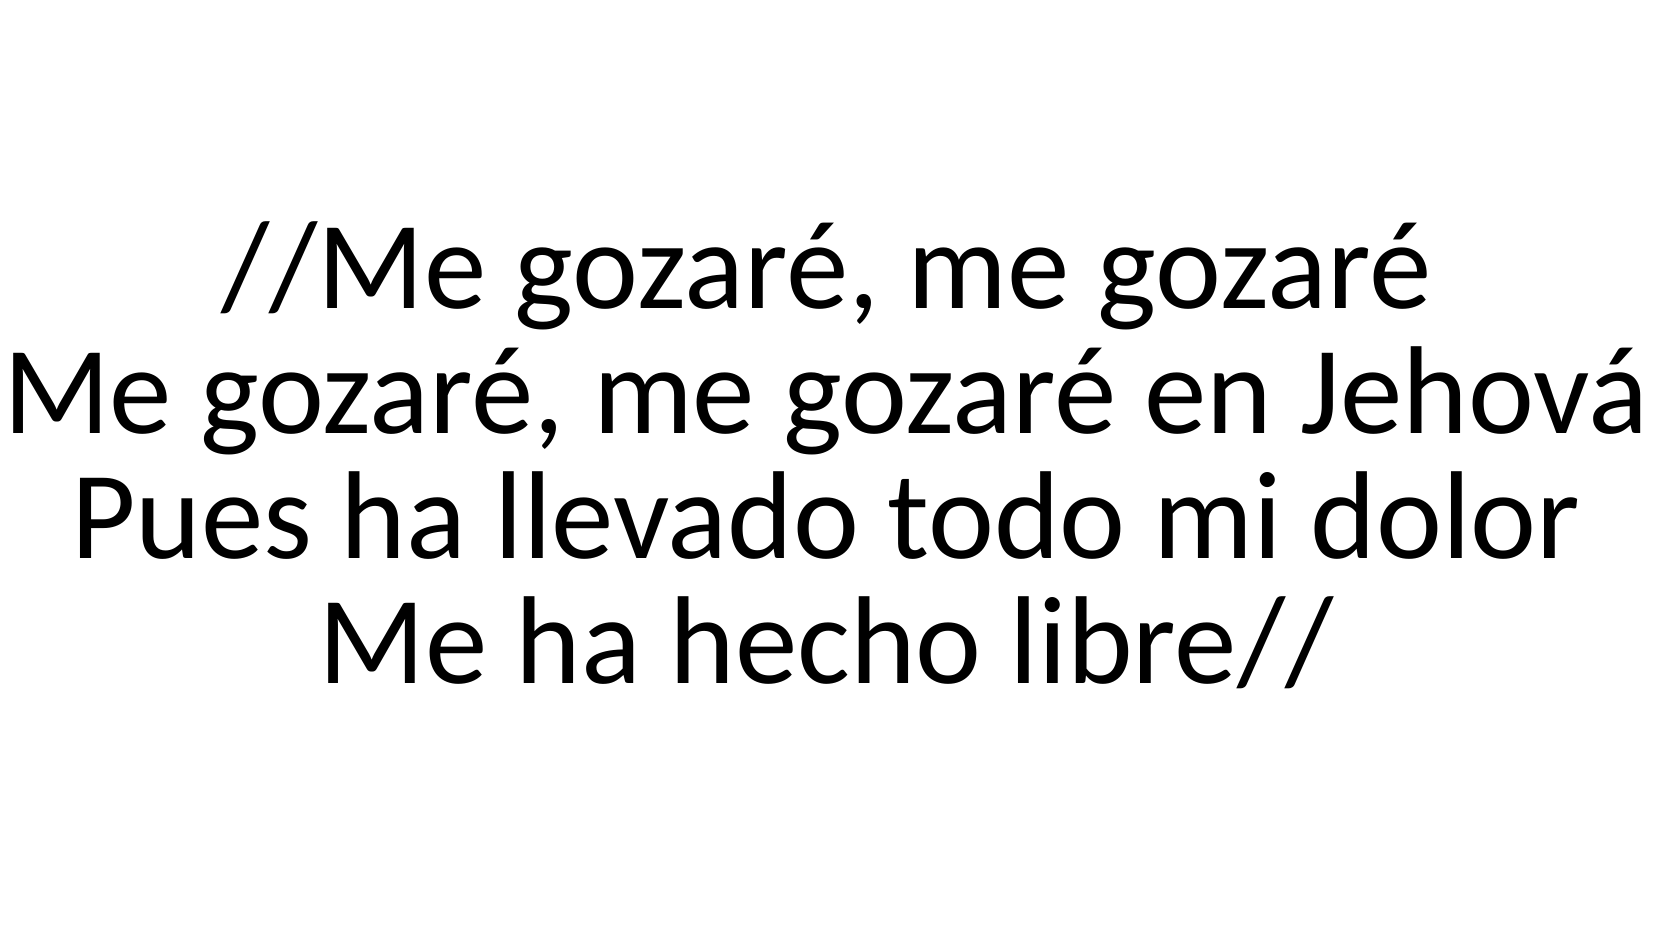

# //Me gozaré, me gozaré Me gozaré, me gozaré en Jehová Pues ha llevado todo mi dolor Me ha hecho libre//